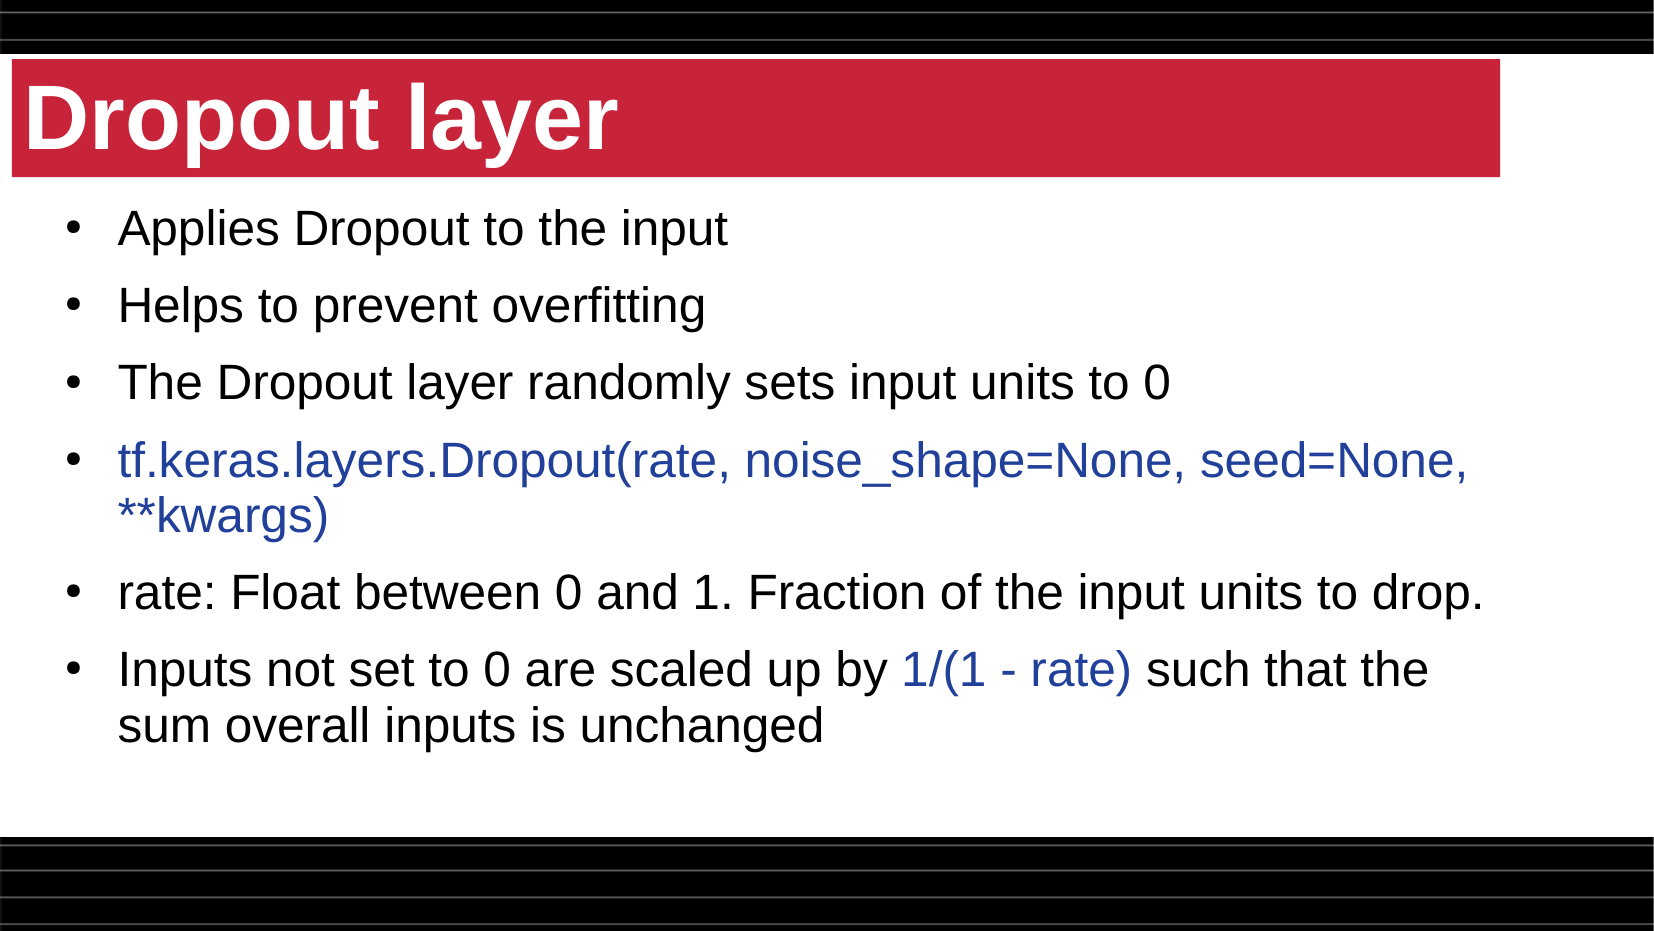

# Dropout layer
Applies Dropout to the input
Helps to prevent overfitting
The Dropout layer randomly sets input units to 0
tf.keras.layers.Dropout(rate, noise_shape=None, seed=None, **kwargs)
rate: Float between 0 and 1. Fraction of the input units to drop.
Inputs not set to 0 are scaled up by 1/(1 - rate) such that the sum overall inputs is unchanged